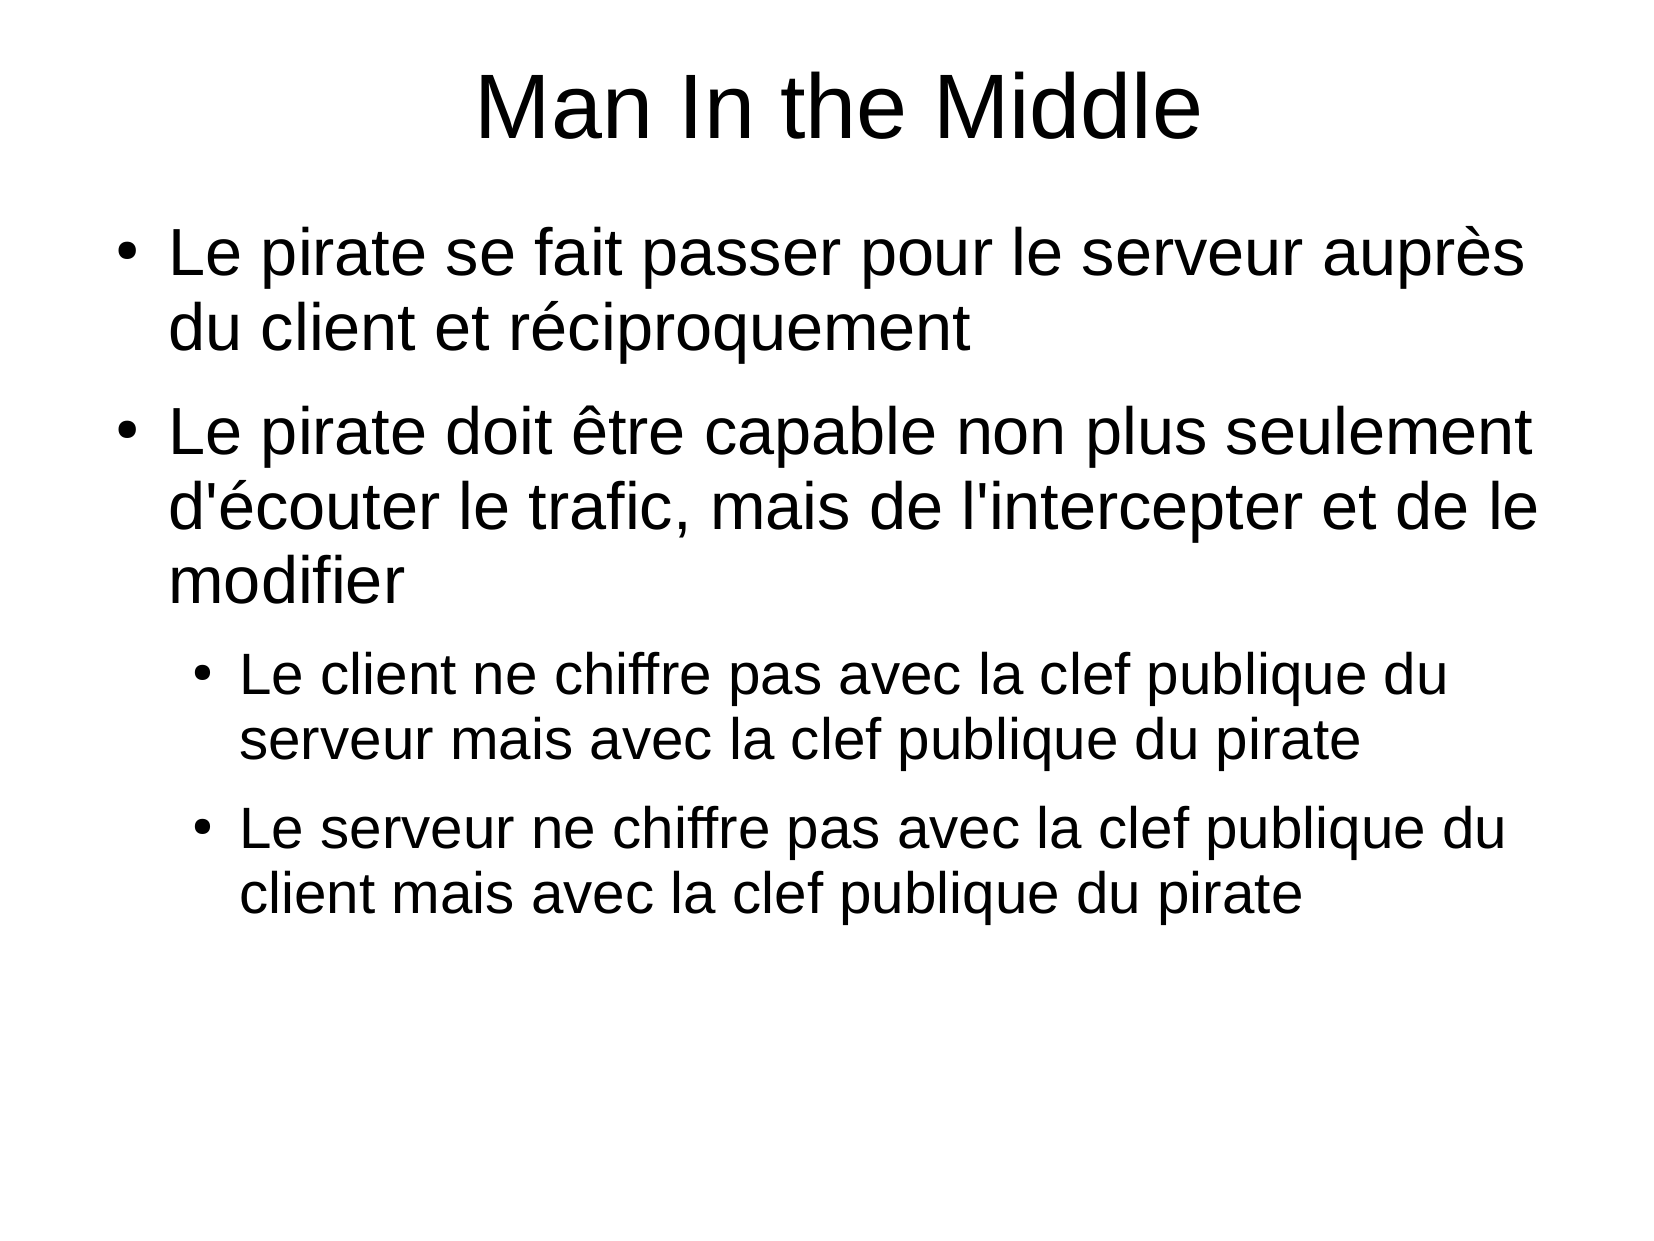

# Man In the Middle
Le pirate se fait passer pour le serveur auprès du client et réciproquement
Le pirate doit être capable non plus seulement d'écouter le trafic, mais de l'intercepter et de le modifier
Le client ne chiffre pas avec la clef publique du serveur mais avec la clef publique du pirate
Le serveur ne chiffre pas avec la clef publique du client mais avec la clef publique du pirate